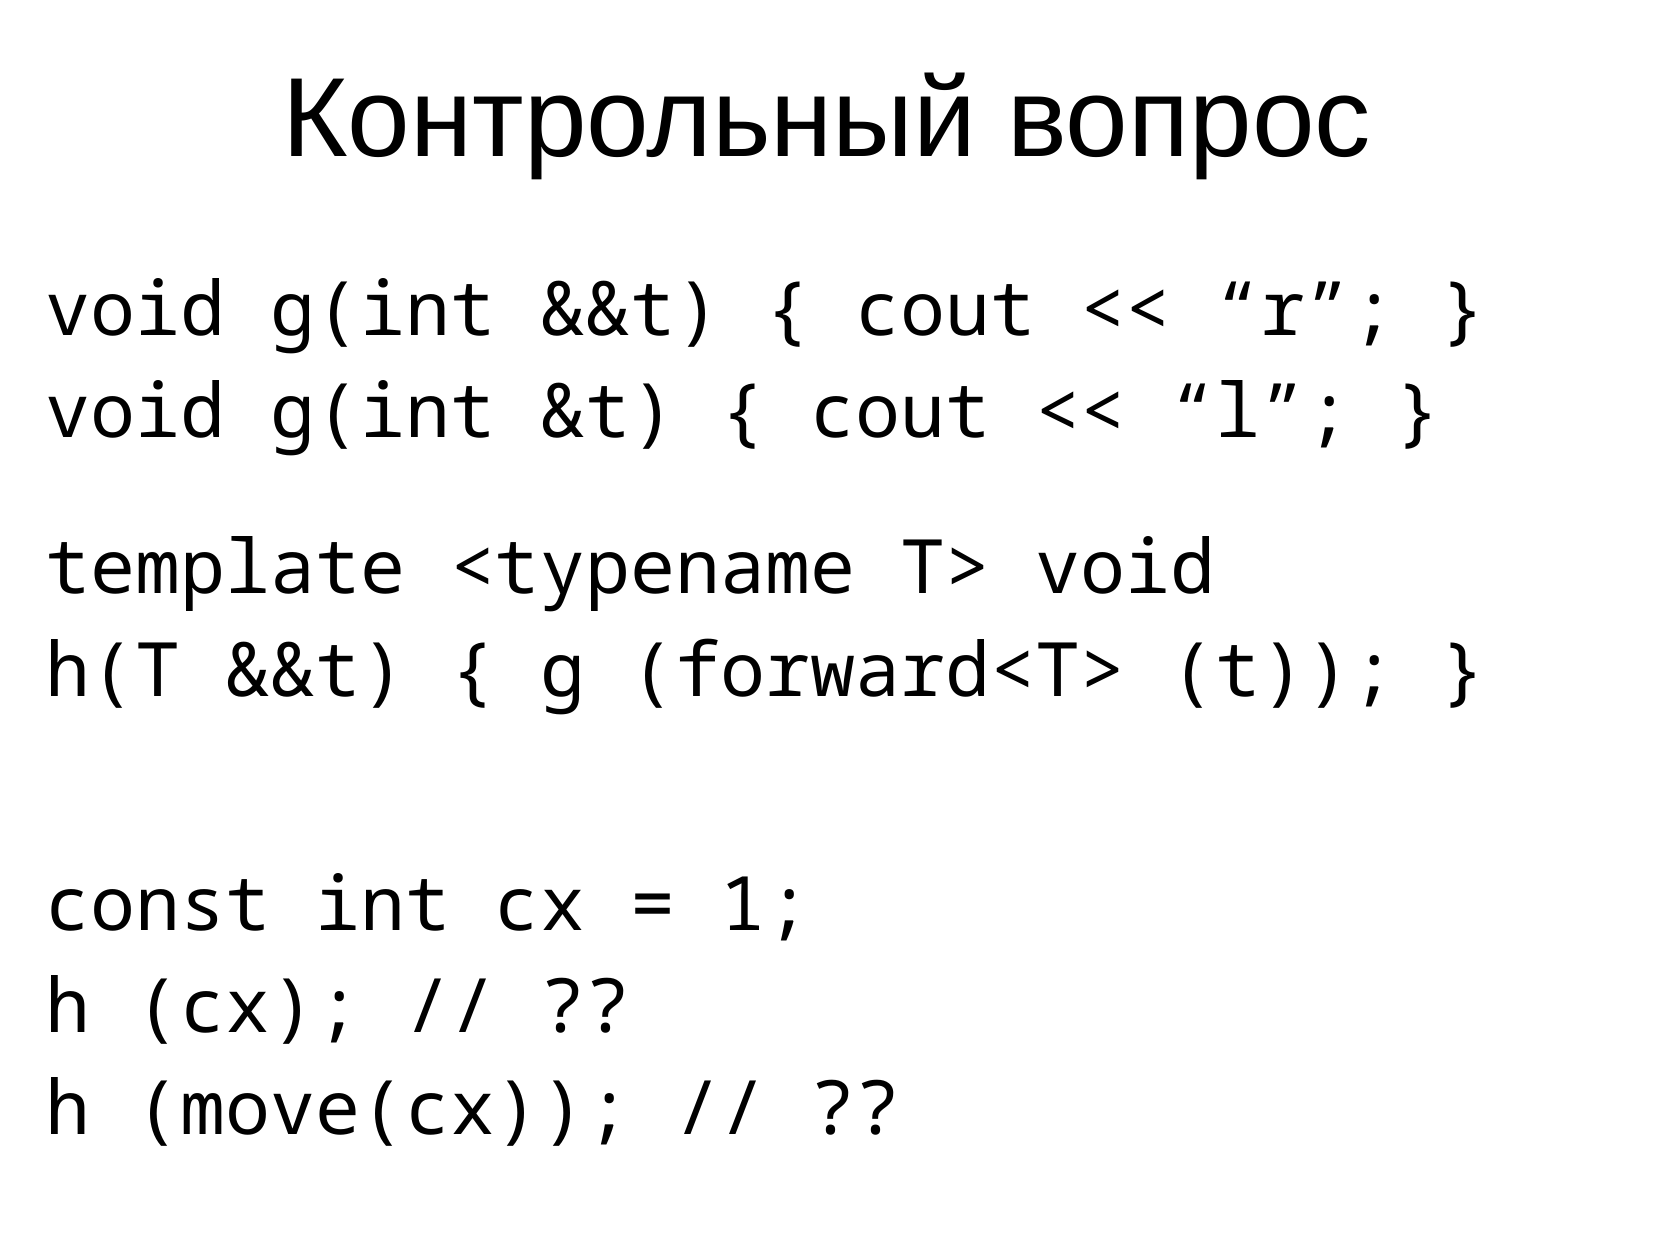

# Контрольный вопрос
void g(int &&t) { cout << “r”; }
void g(int &t) { cout << “l”; }
template <typename T> void
h(T &&t) { g (forward<T> (t)); }
const int cx = 1;
h (cx); // ??
h (move(cx)); // ??